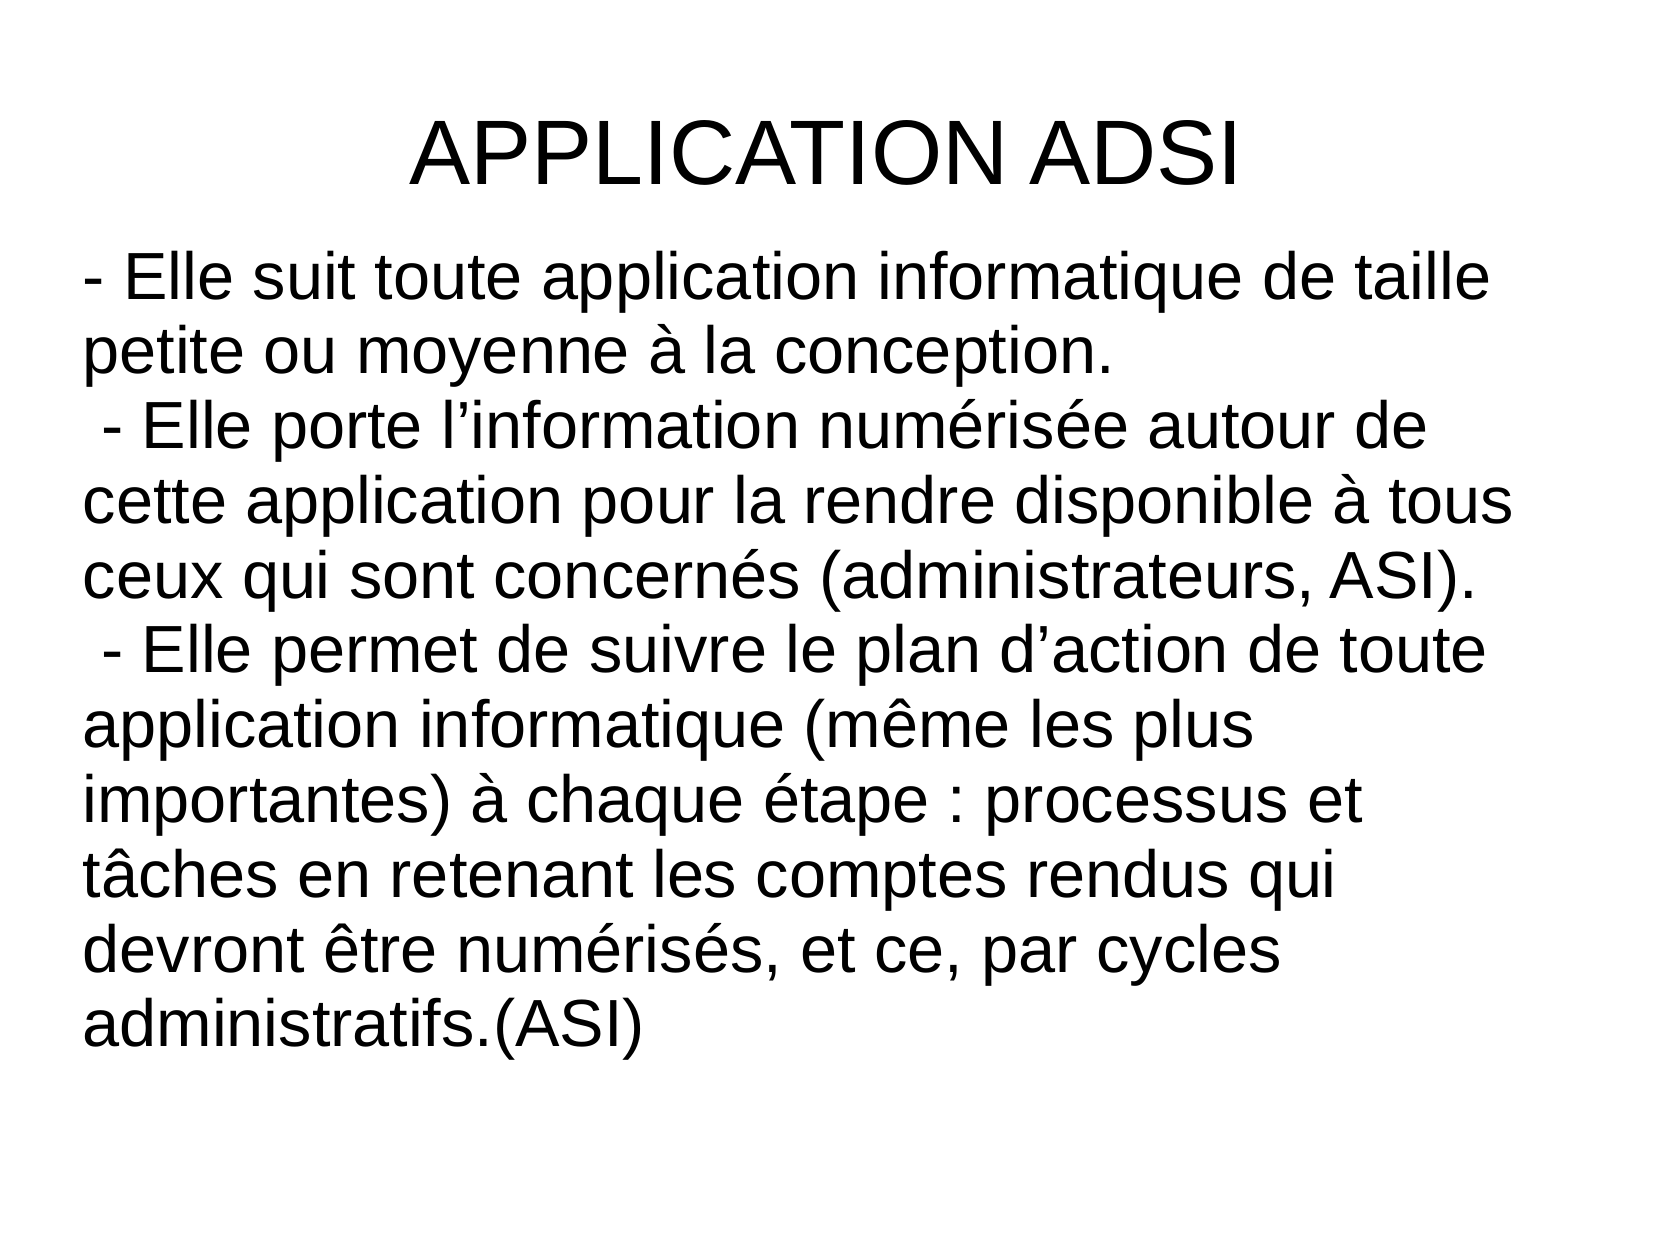

# APPLICATION ADSI
- Elle suit toute application informatique de taille petite ou moyenne à la conception.
 - Elle porte l’information numérisée autour de cette application pour la rendre disponible à tous ceux qui sont concernés (administrateurs, ASI).
 - Elle permet de suivre le plan d’action de toute application informatique (même les plus importantes) à chaque étape : processus et tâches en retenant les comptes rendus qui devront être numérisés, et ce, par cycles administratifs.(ASI)